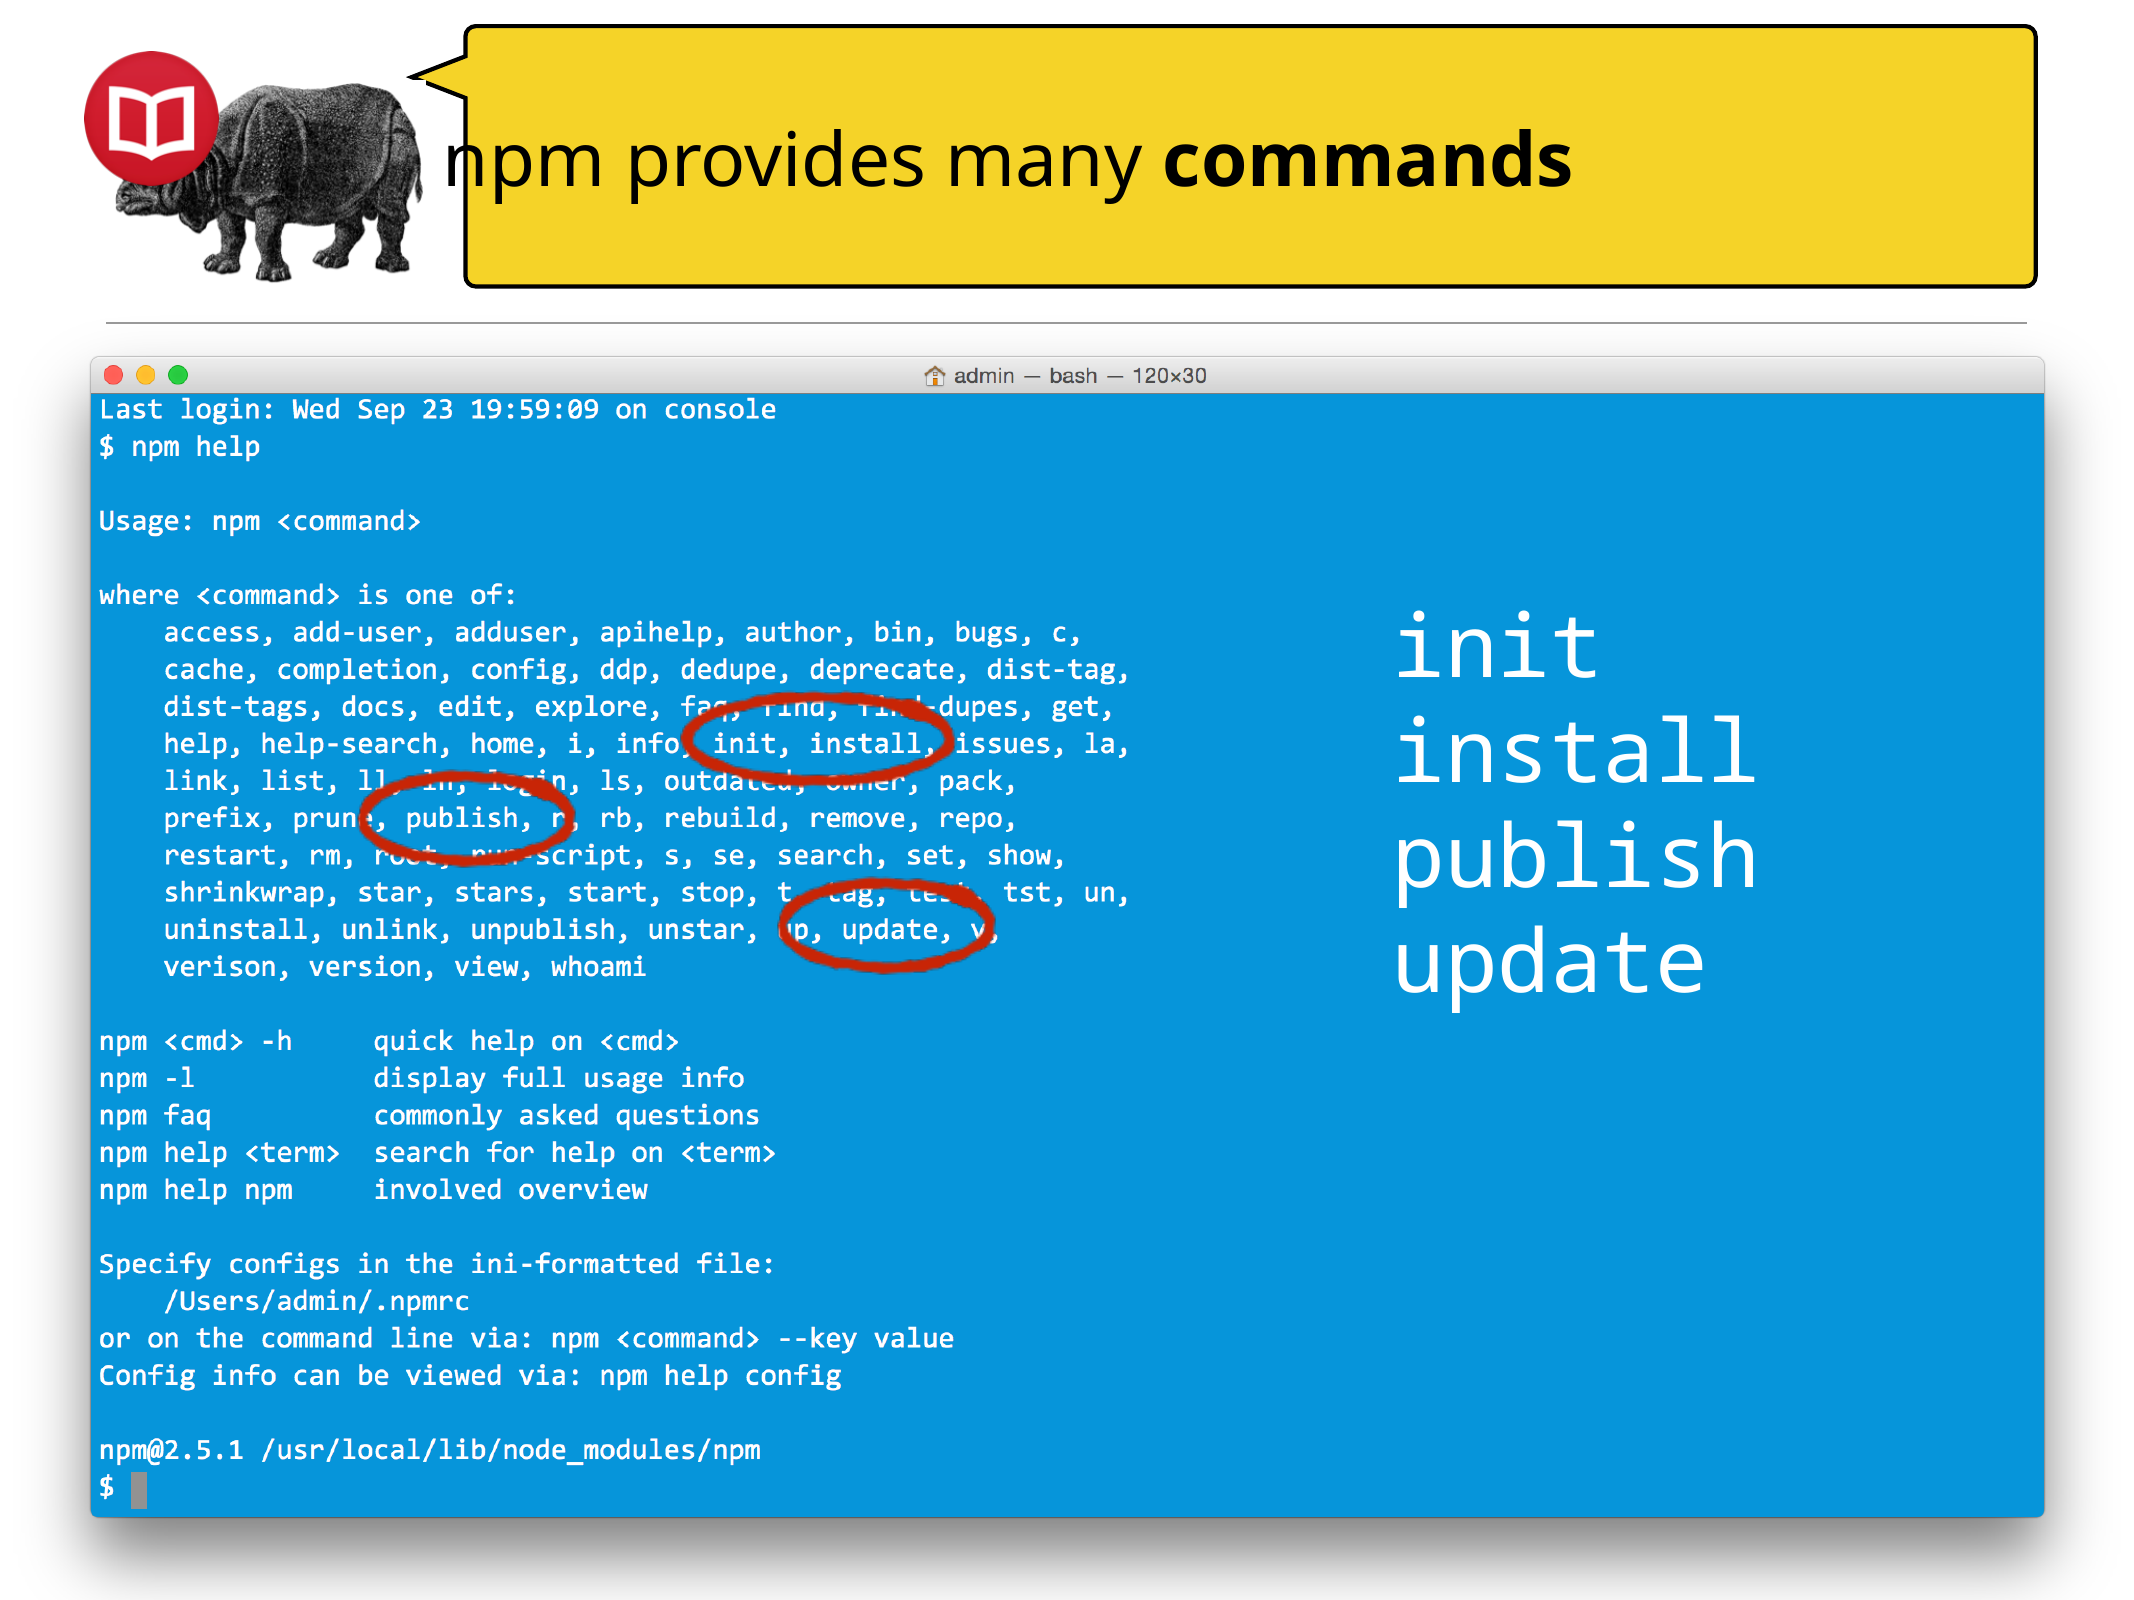

npm provides many commands
init
install
publish
update